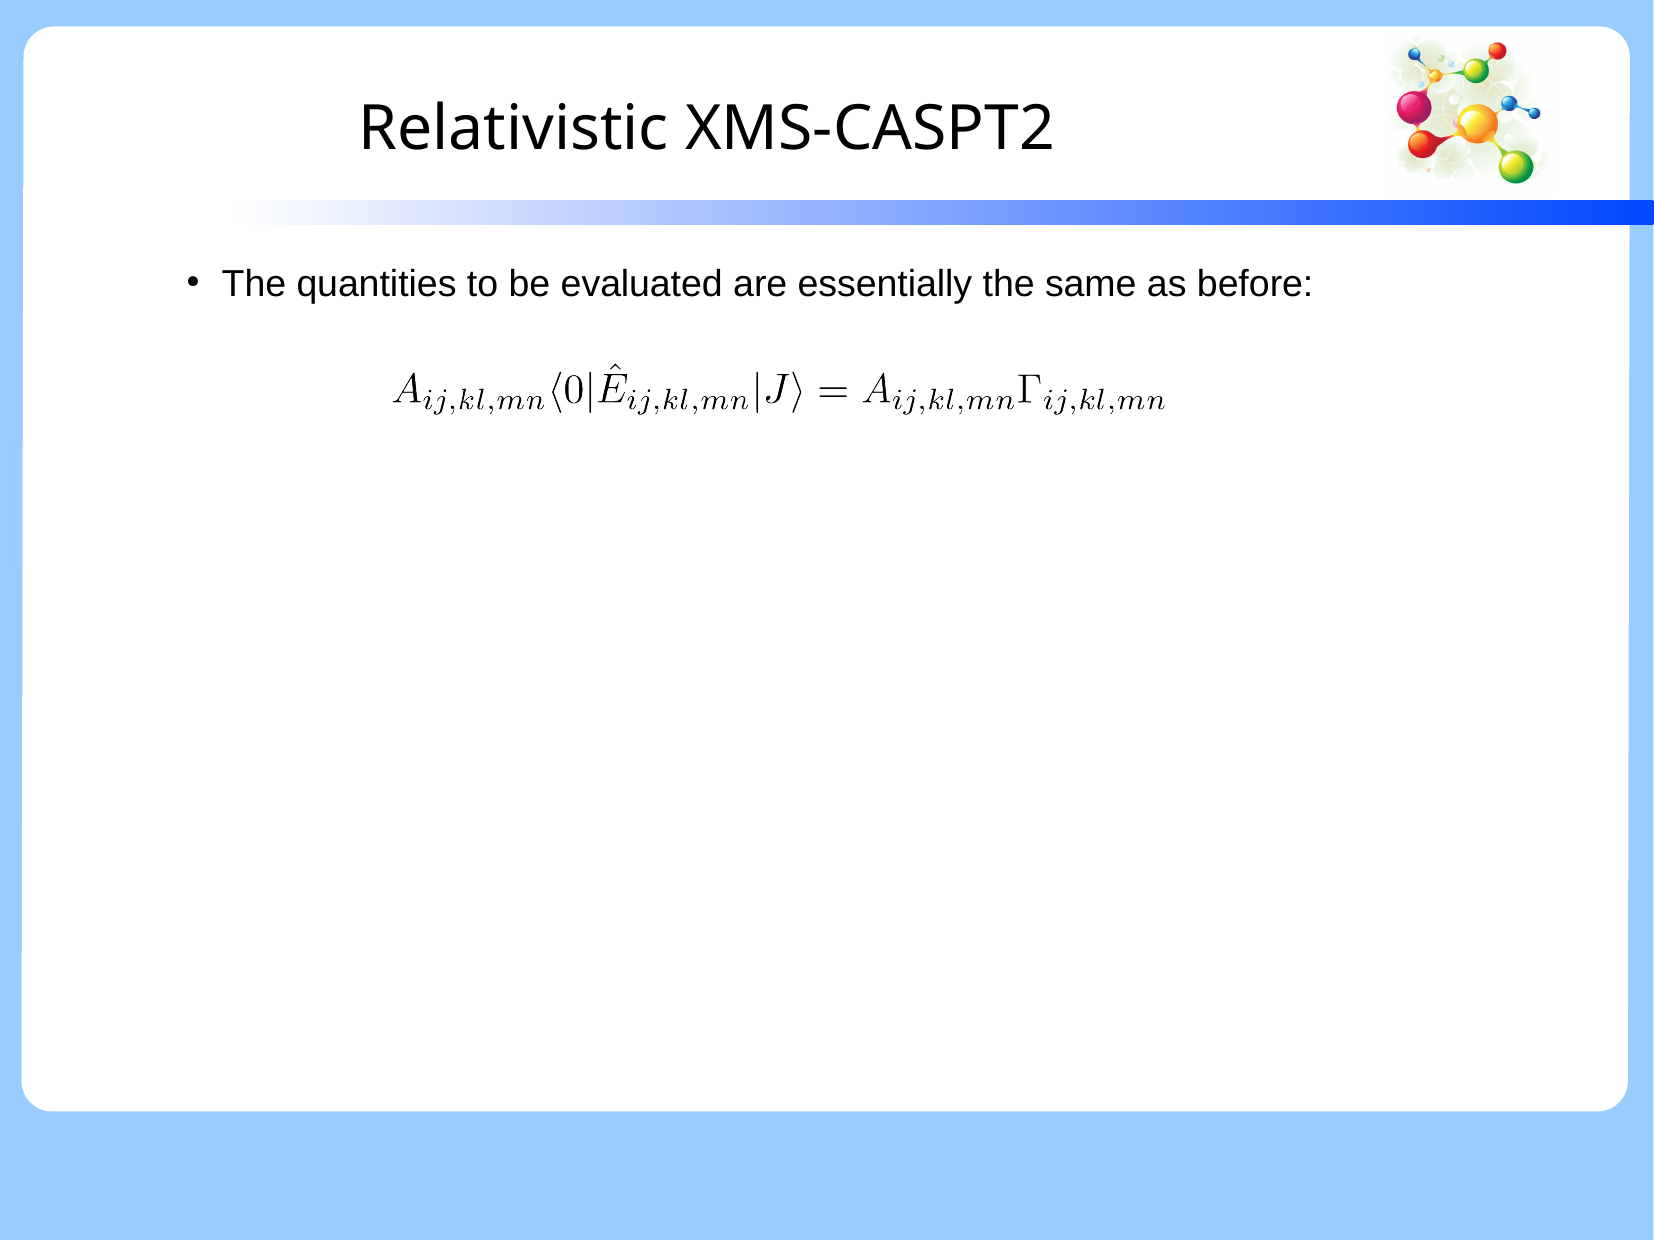

# Relativistic XMS-CASPT2
The quantities to be evaluated are essentially the same as before: